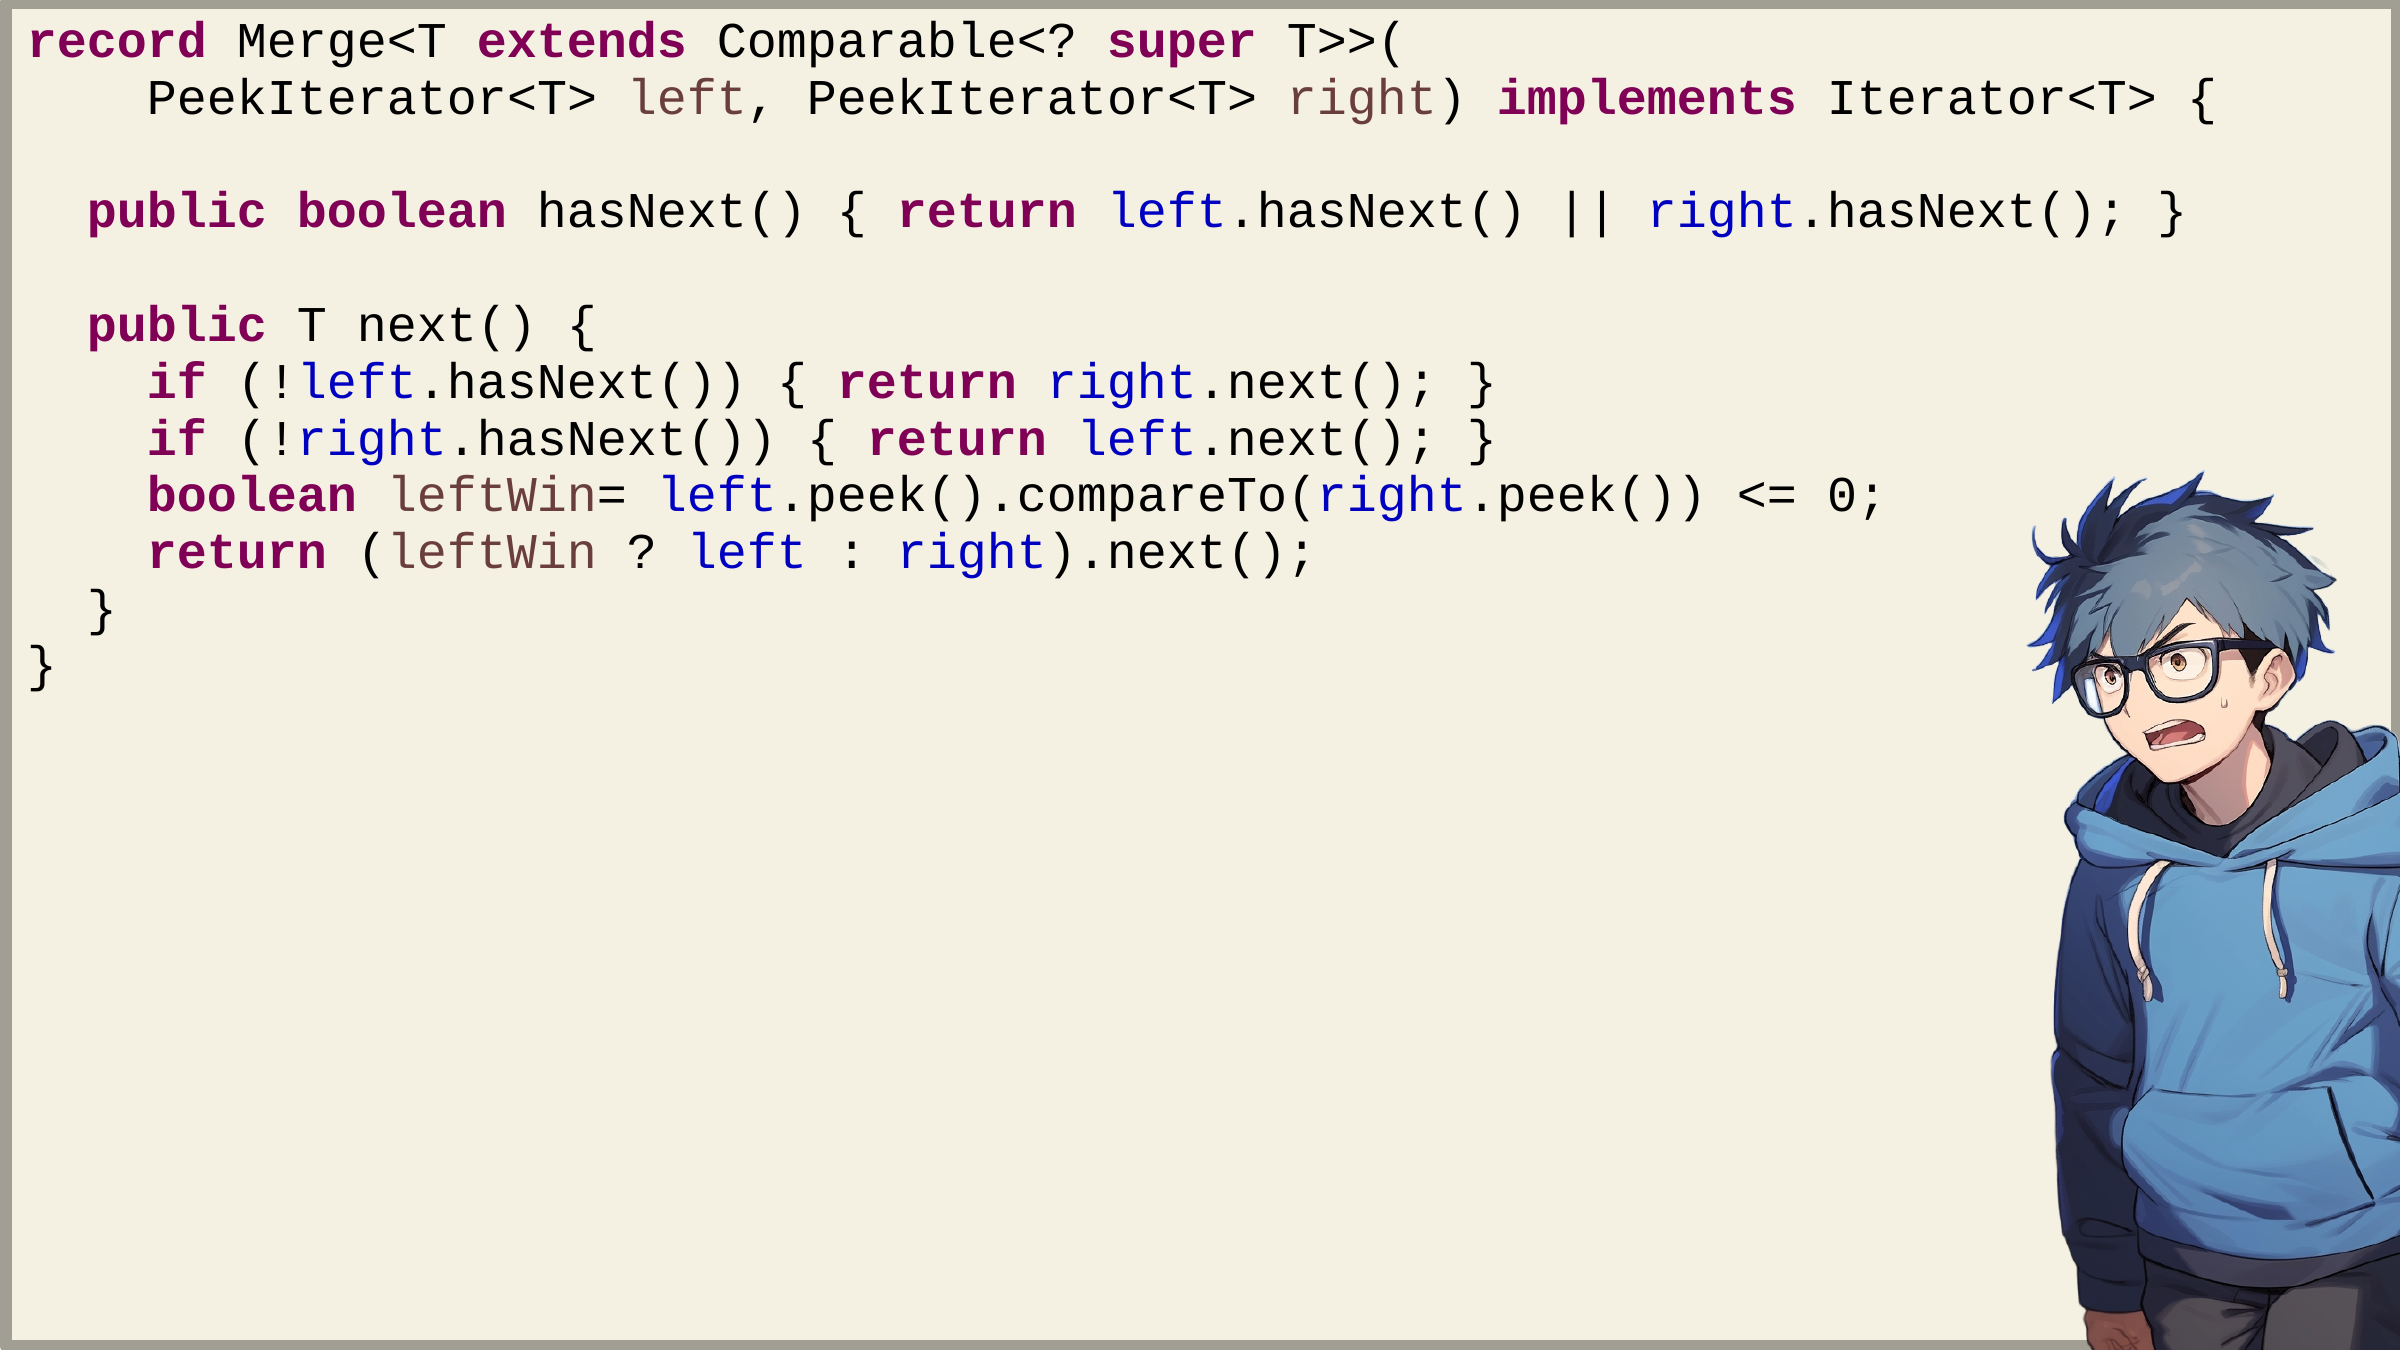

record Merge<T extends Comparable<? super T>>(
 PeekIterator<T> left, PeekIterator<T> right) implements Iterator<T> {
 public boolean hasNext() { return left.hasNext() || right.hasNext(); }
 public T next() {
 if (!left.hasNext()) { return right.next(); }
 if (!right.hasNext()) { return left.next(); }
 boolean leftWin= left.peek().compareTo(right.peek()) <= 0;
 return (leftWin ? left : right).next();
 }
}